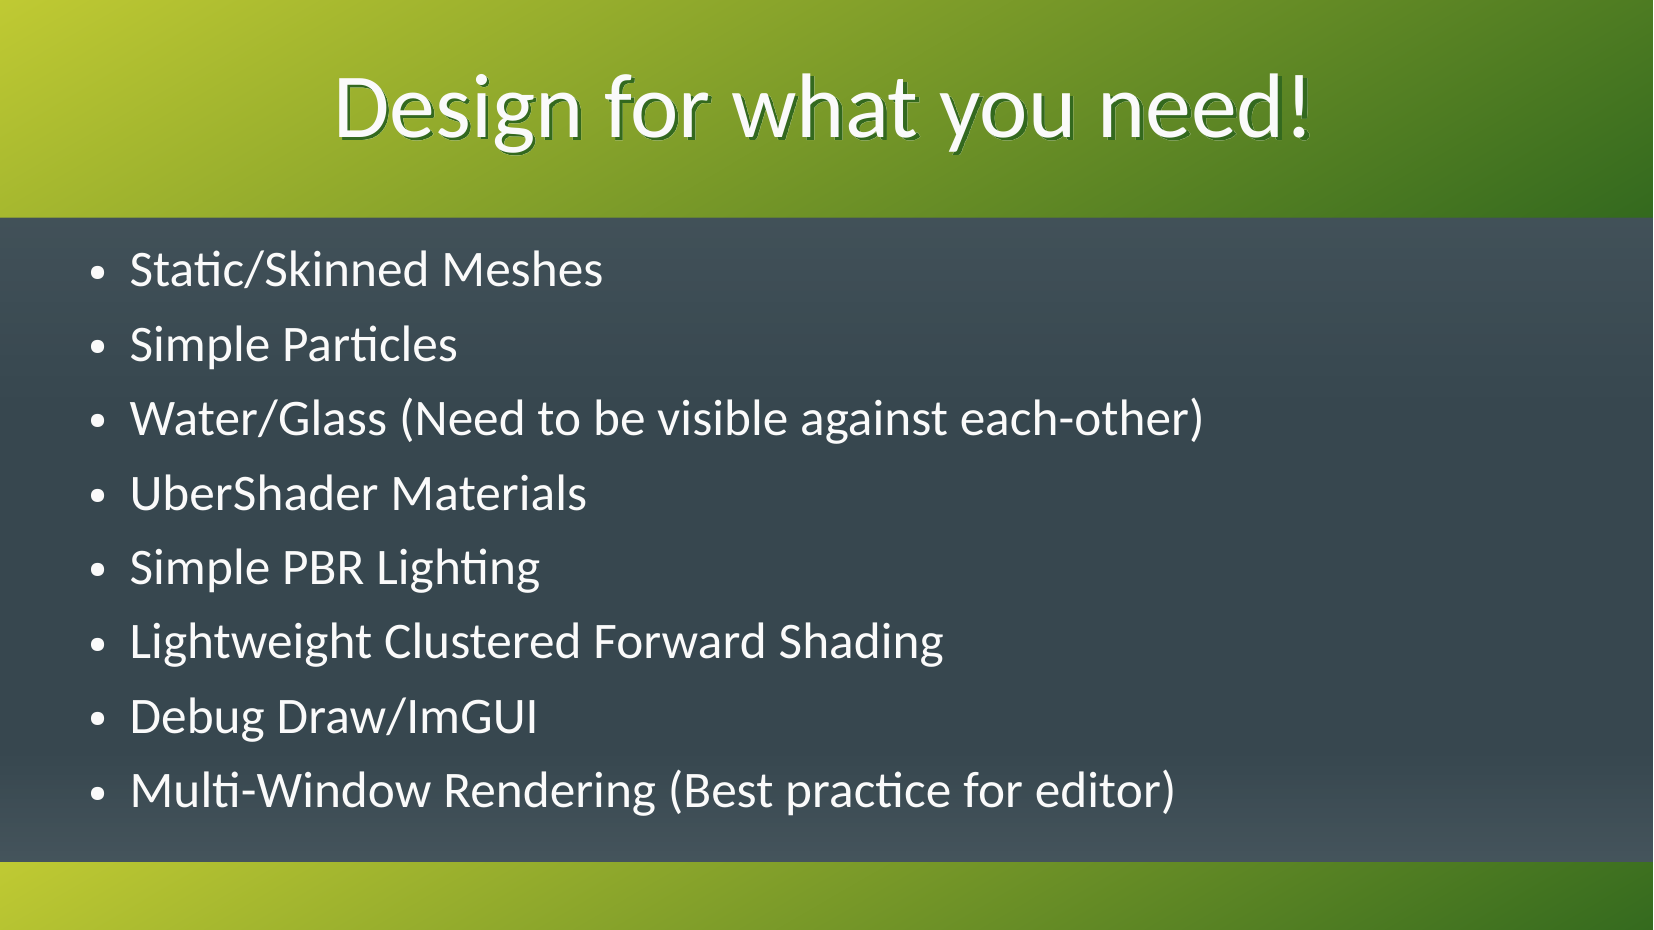

# Design for what you need!
Static/Skinned Meshes
Simple Particles
Water/Glass (Need to be visible against each-other)
UberShader Materials
Simple PBR Lighting
Lightweight Clustered Forward Shading
Debug Draw/ImGUI
Multi-Window Rendering (Best practice for editor)